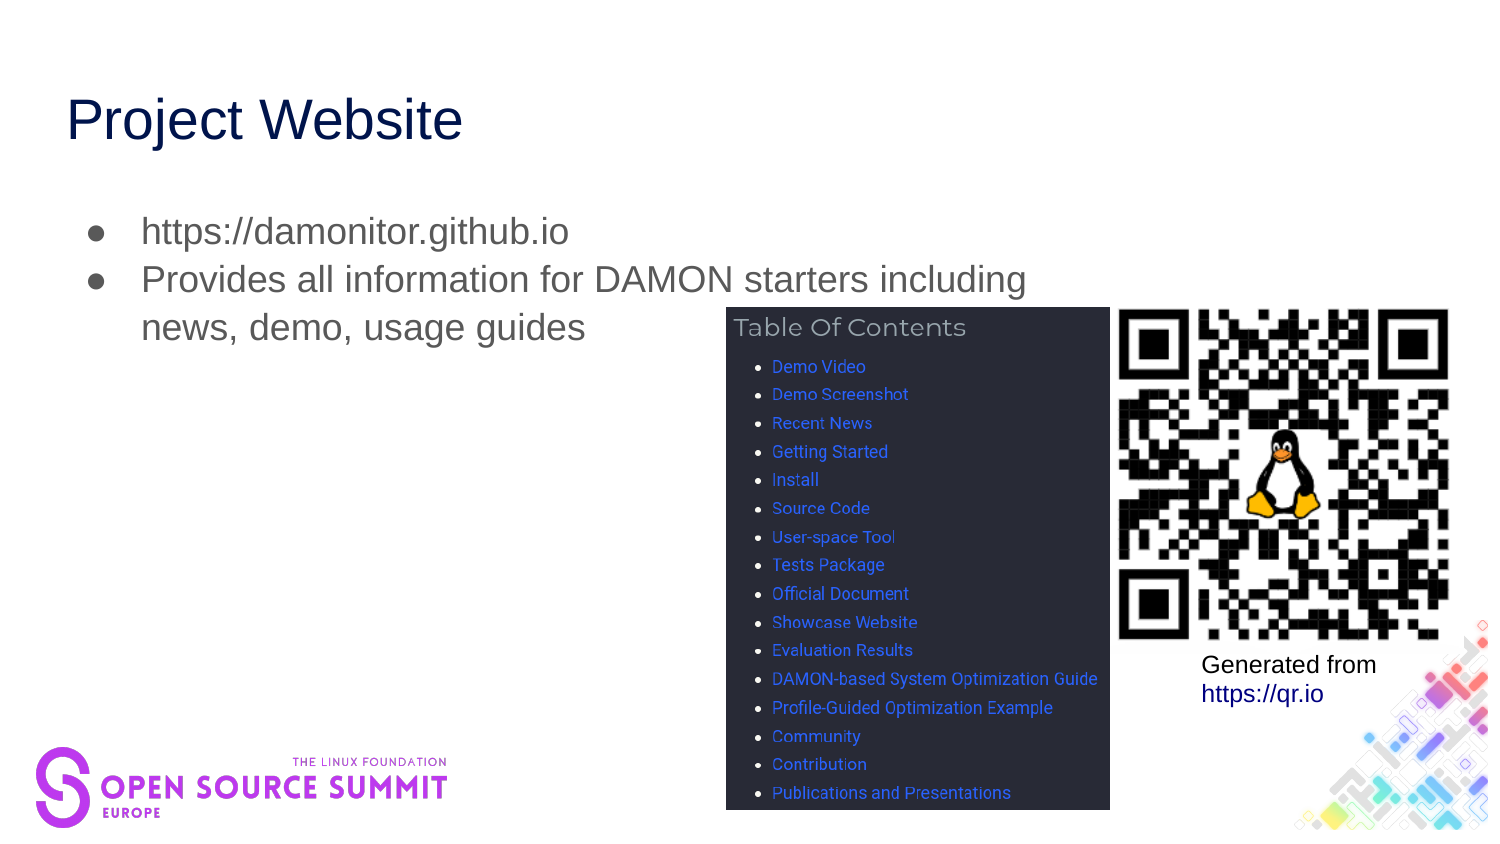

# Project Website
https://damonitor.github.io
Provides all information for DAMON starters including
news, demo, usage guides
Generated from https://qr.io